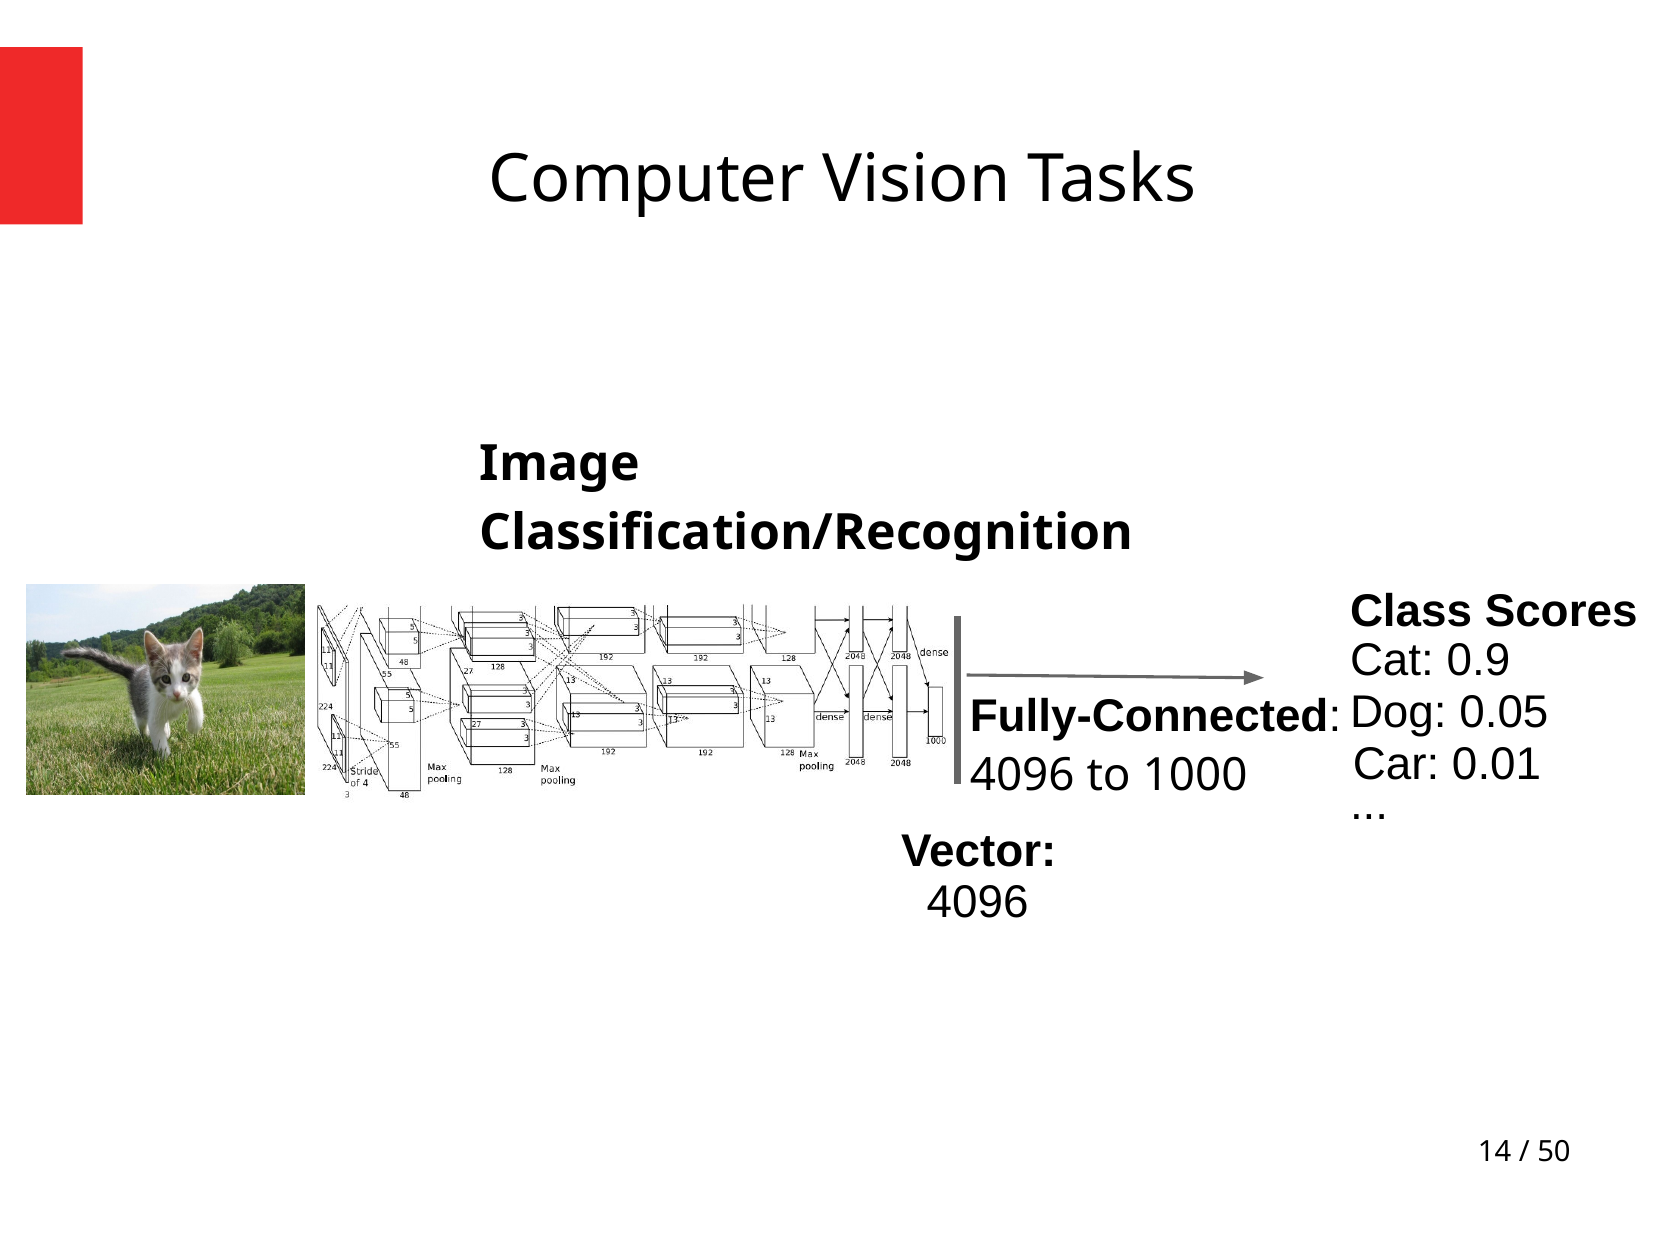

Computer Vision Tasks
Image Classification/Recognition
Class Scores
Cat: 0.9
Dog: 0.05
Fully-Connected:
4096 to 1000
Car: 0.01
...
Vector:
 4096
14